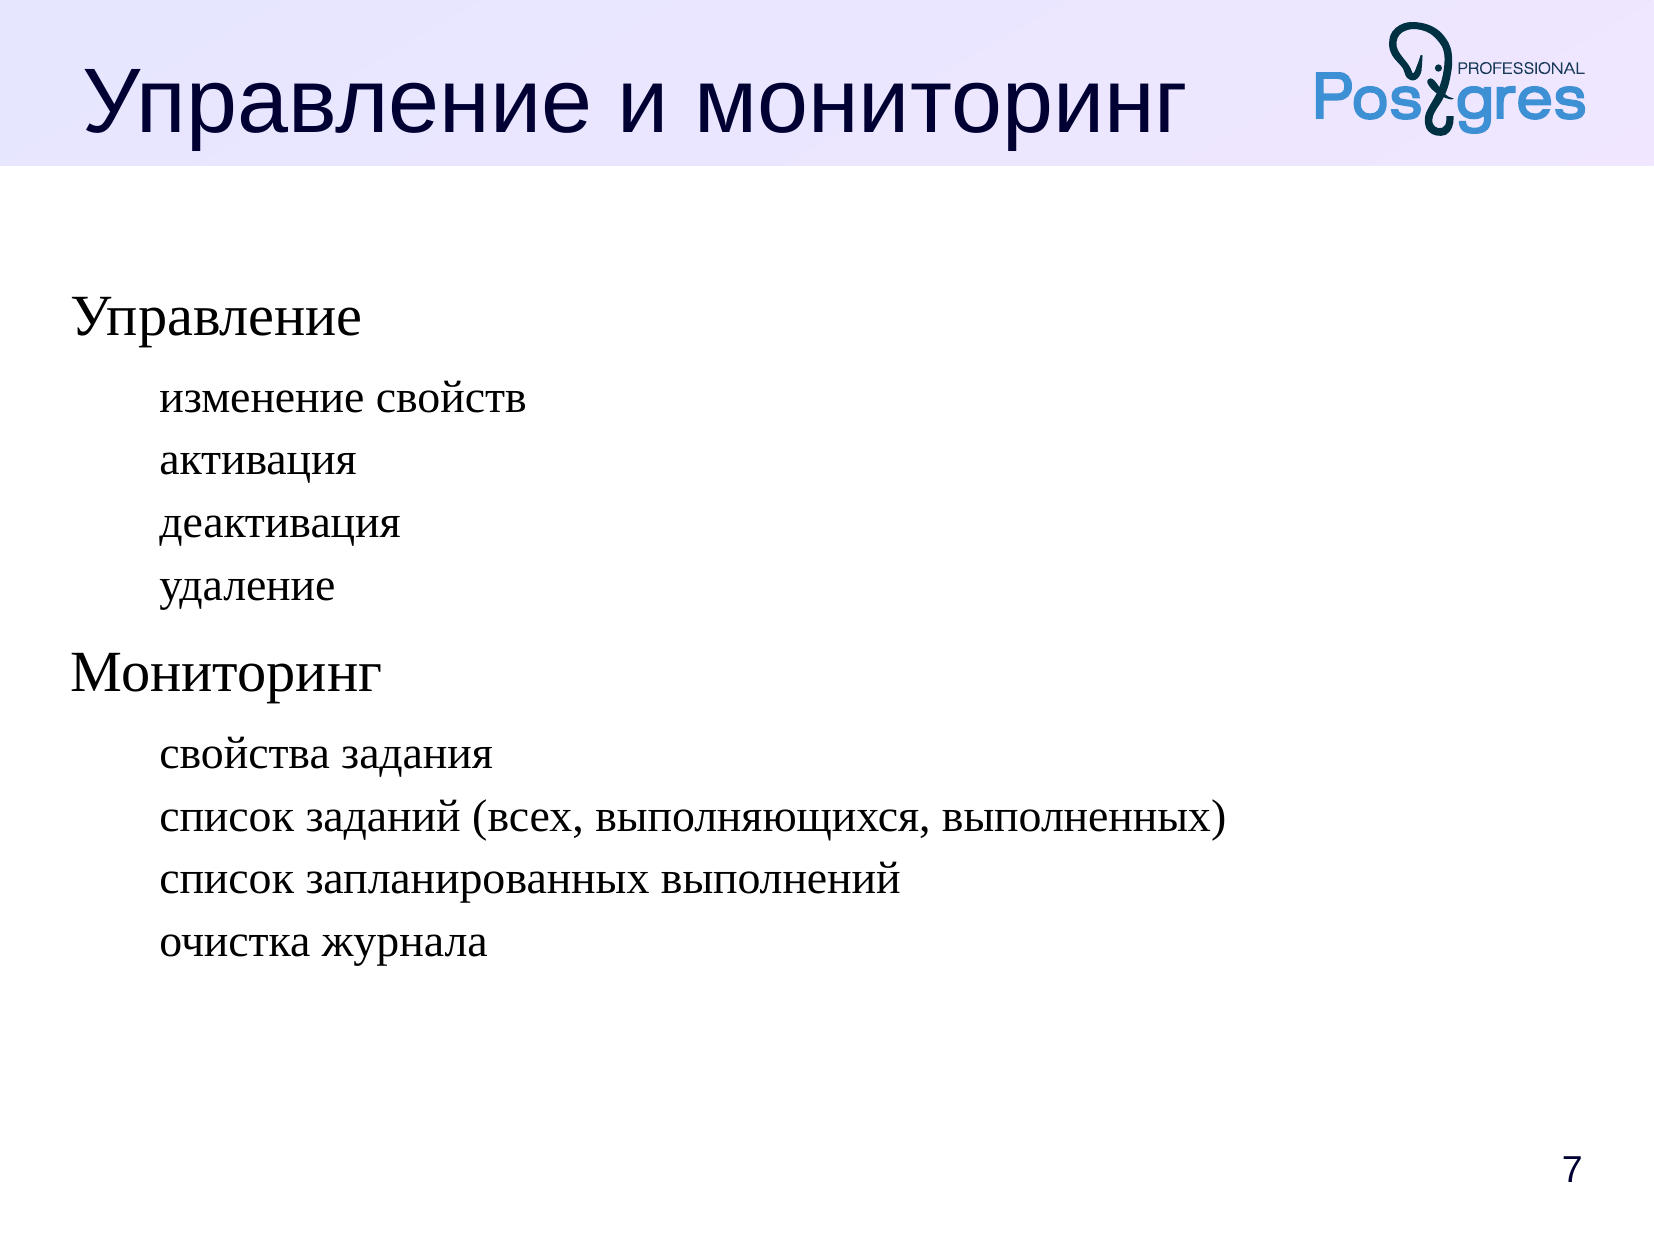

# Управление и мониторинг
Управление
изменение свойств
активация
деактивация
удаление
Мониторинг
свойства задания
список заданий (всех, выполняющихся, выполненных)
список запланированных выполнений
очистка журнала